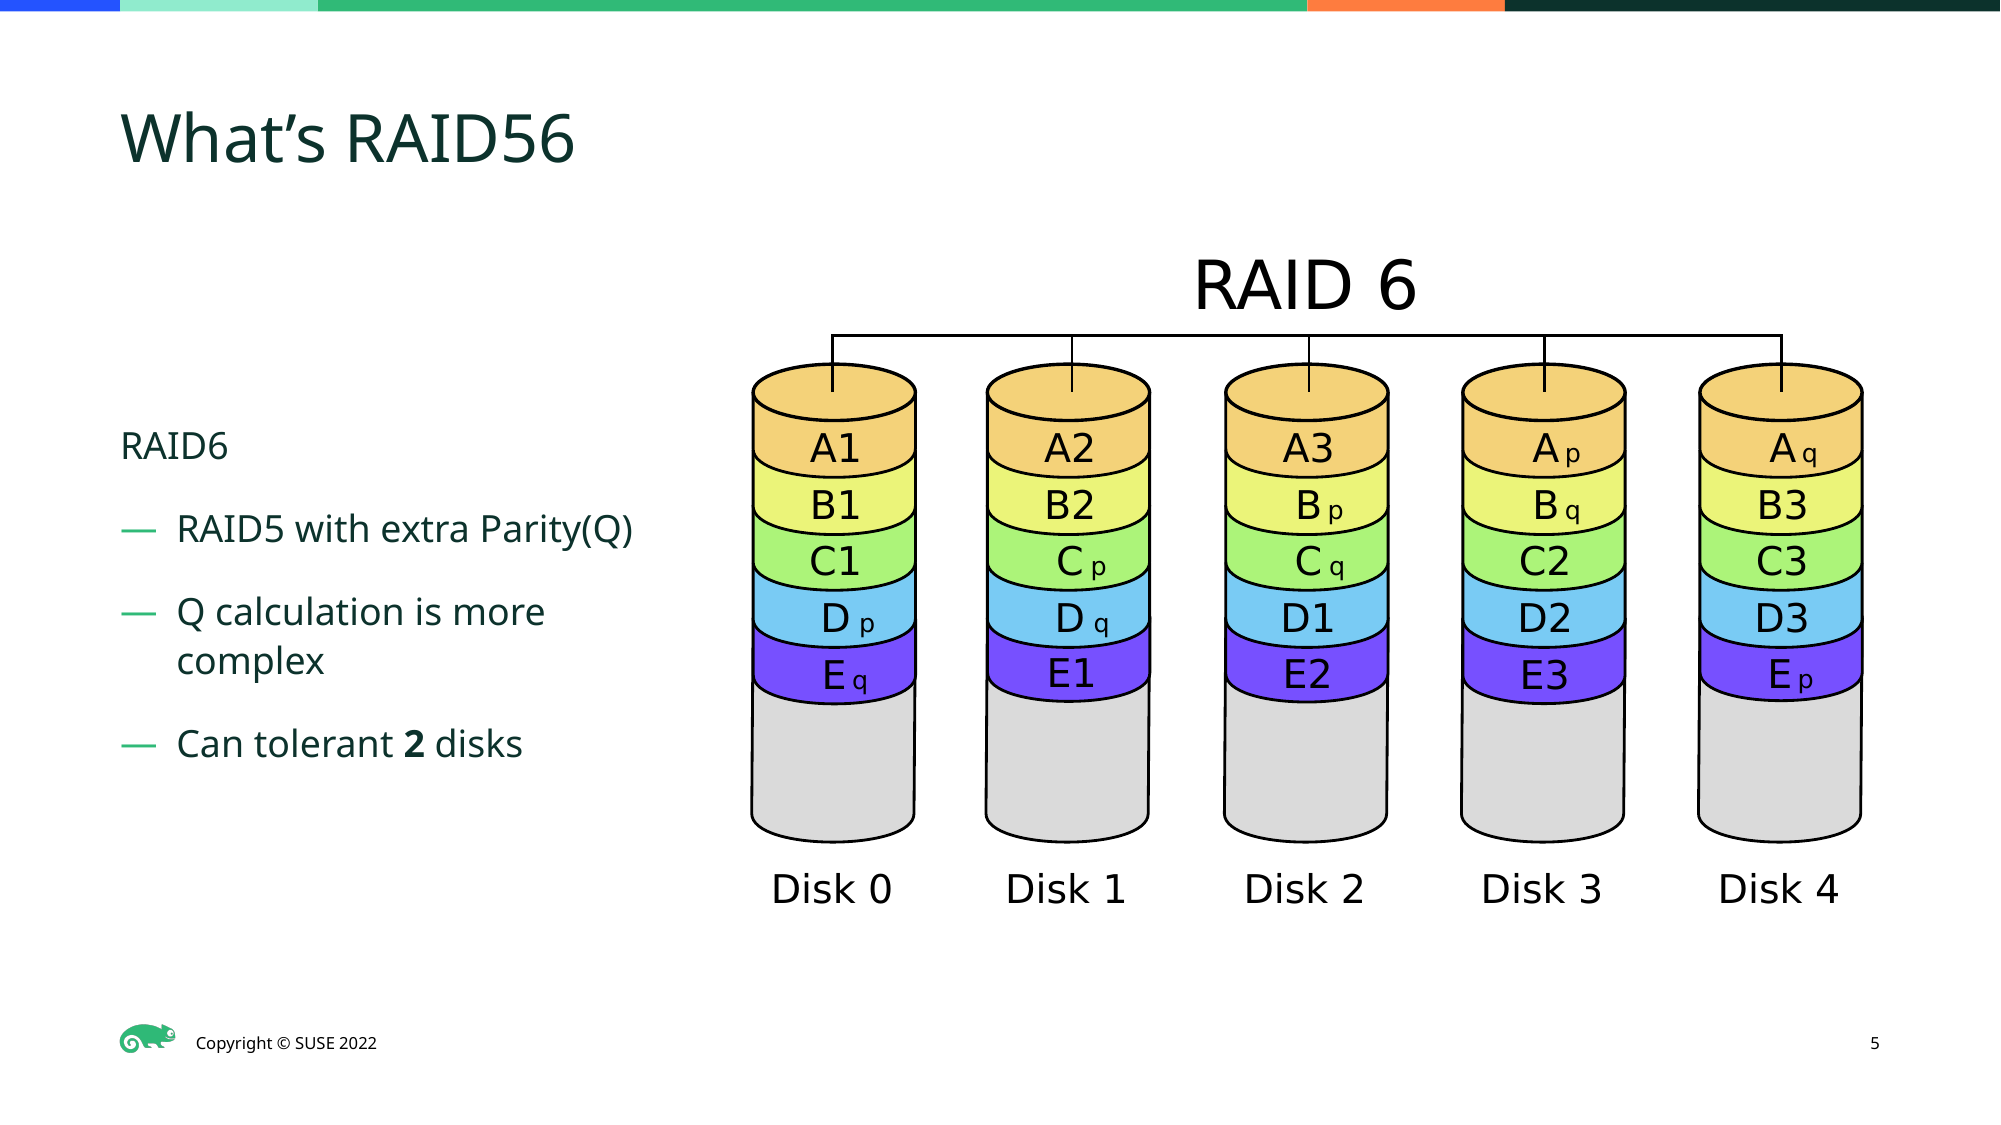

What’s RAID56
# RAID6
RAID5 with extra Parity(Q)
Q calculation is more complex
Can tolerant 2 disks